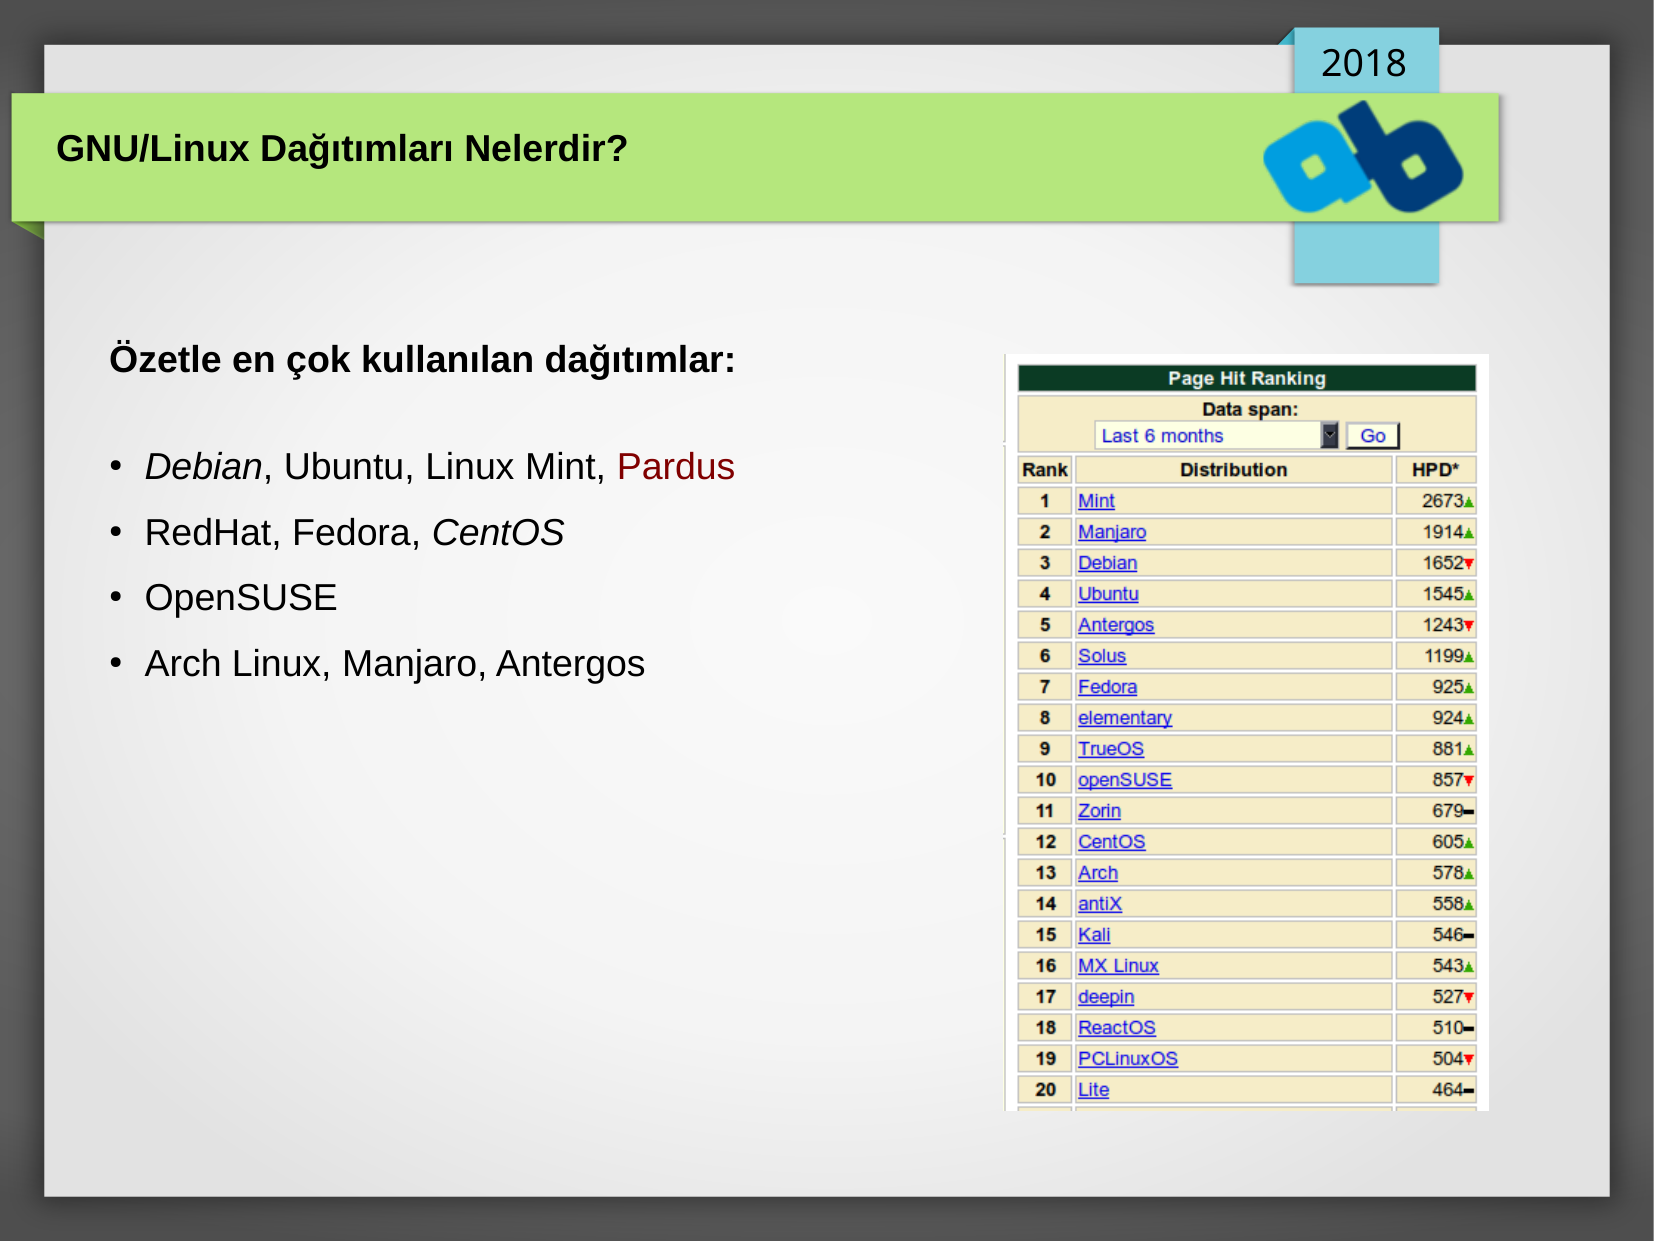

2018
GNU/Linux Dağıtımları Nelerdir?
Özetle en çok kullanılan dağıtımlar:
Debian, Ubuntu, Linux Mint, Pardus
RedHat, Fedora, CentOS
OpenSUSE
Arch Linux, Manjaro, Antergos